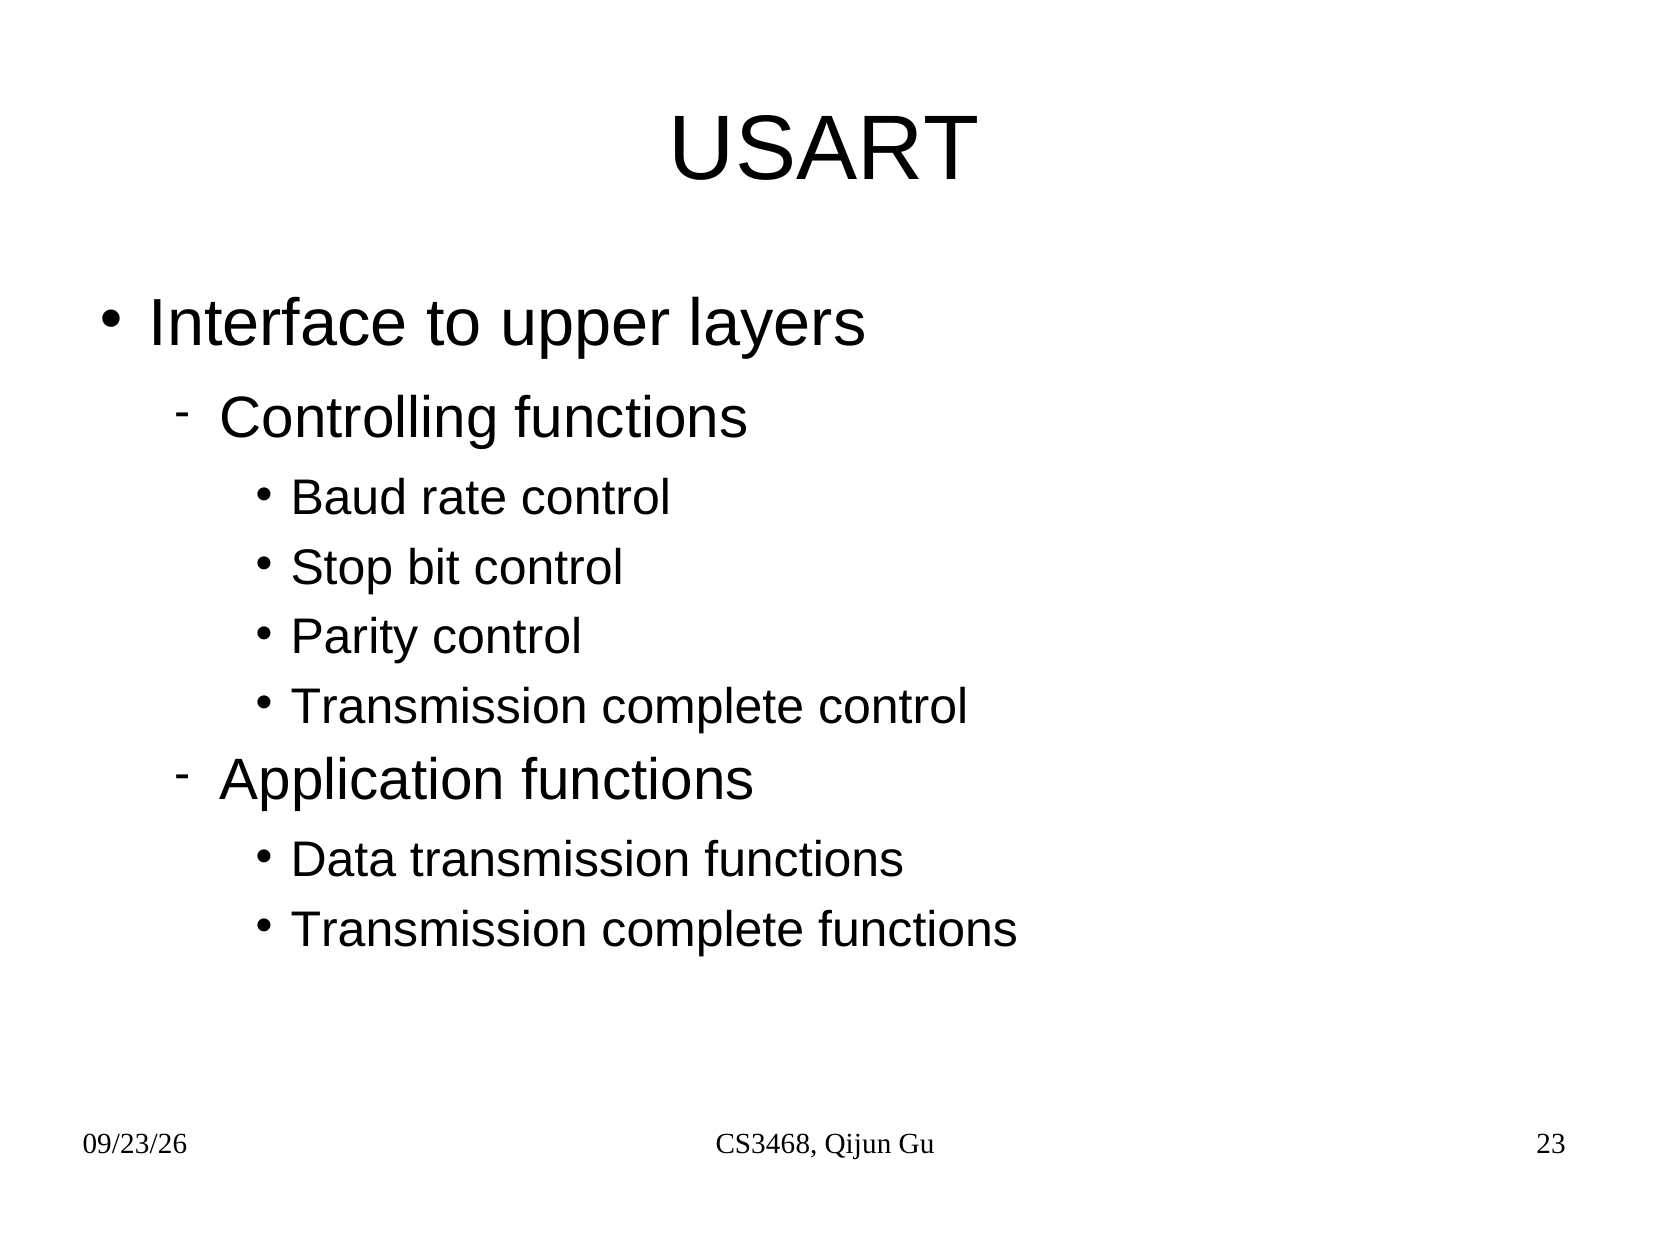

# USART
Interface to upper layers
Controlling functions
Baud rate control
Stop bit control
Parity control
Transmission complete control
Application functions
Data transmission functions
Transmission complete functions
CS3468, Qijun Gu
23